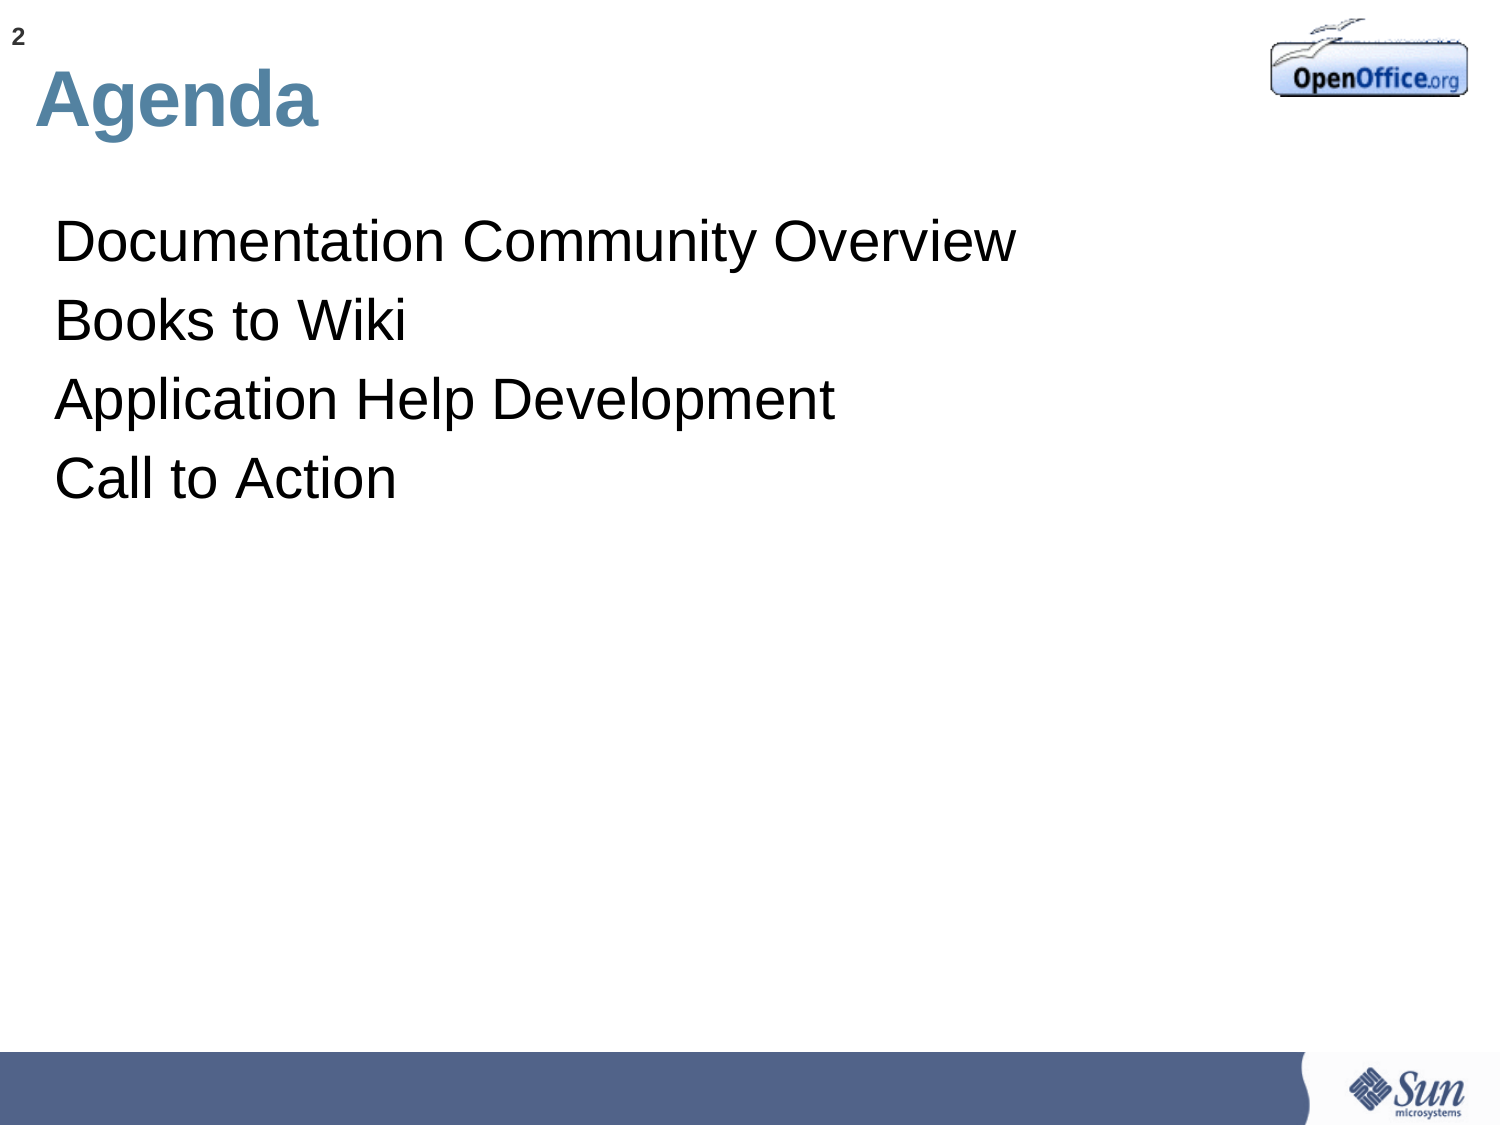

# Agenda
Documentation Community Overview
Books to Wiki
Application Help Development
Call to Action